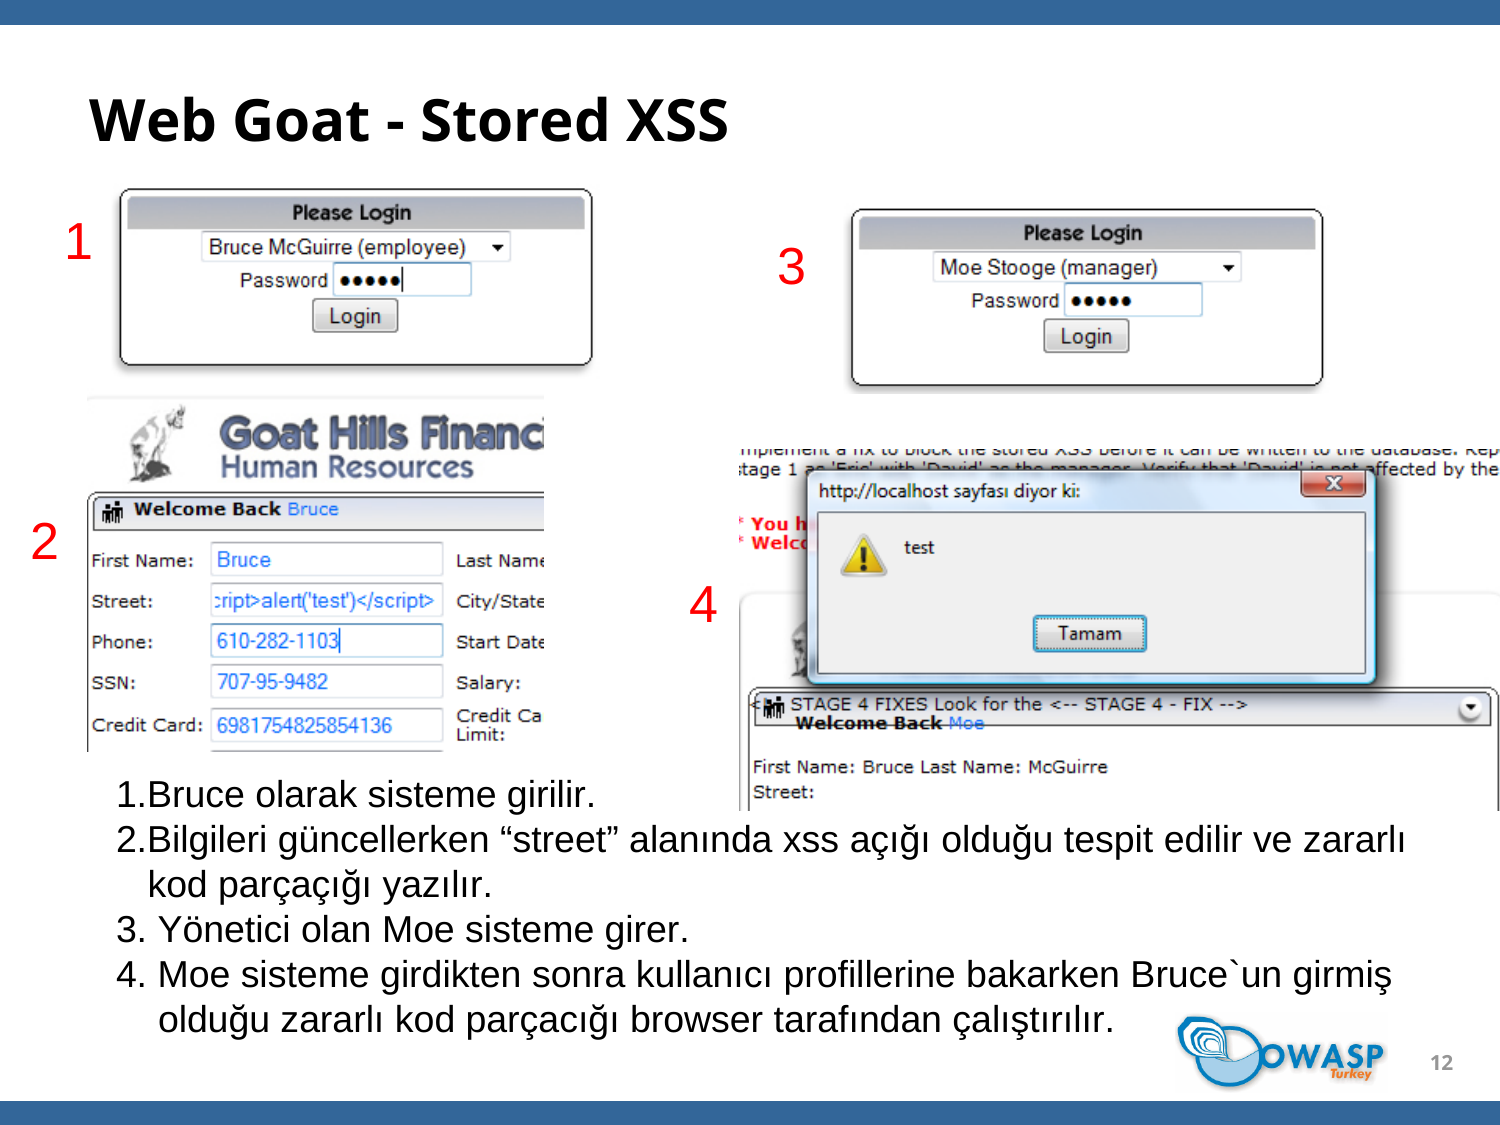

# Web Goat - Stored XSS
1
3
2
4
1.Bruce olarak sisteme girilir.
2.Bilgileri güncellerken “street” alanında xss açığı olduğu tespit edilir ve zararlı
 kod parçaçığı yazılır.
3. Yönetici olan Moe sisteme girer.
4. Moe sisteme girdikten sonra kullanıcı profillerine bakarken Bruce`un girmiş
 olduğu zararlı kod parçacığı browser tarafından çalıştırılır.